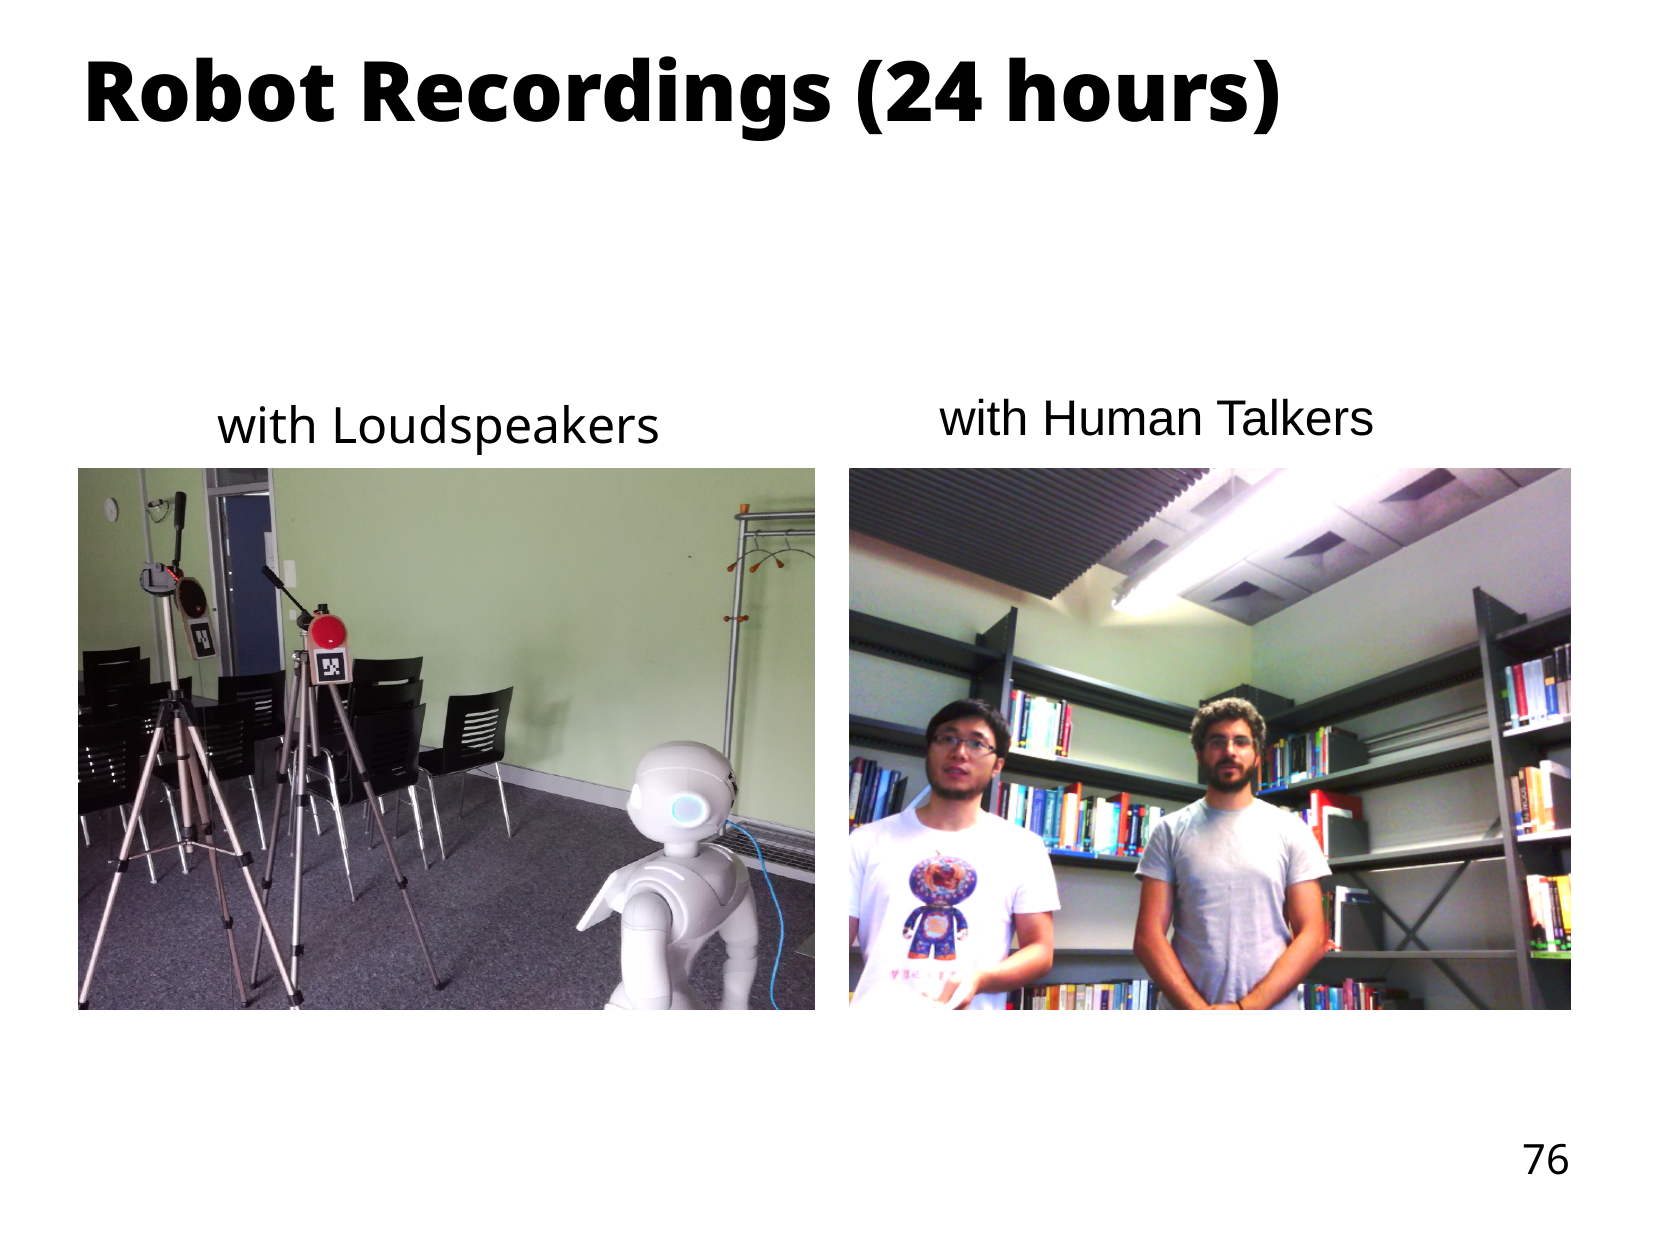

# Robot Recordings (24 hours)
with Loudspeakers
with Human Talkers
76